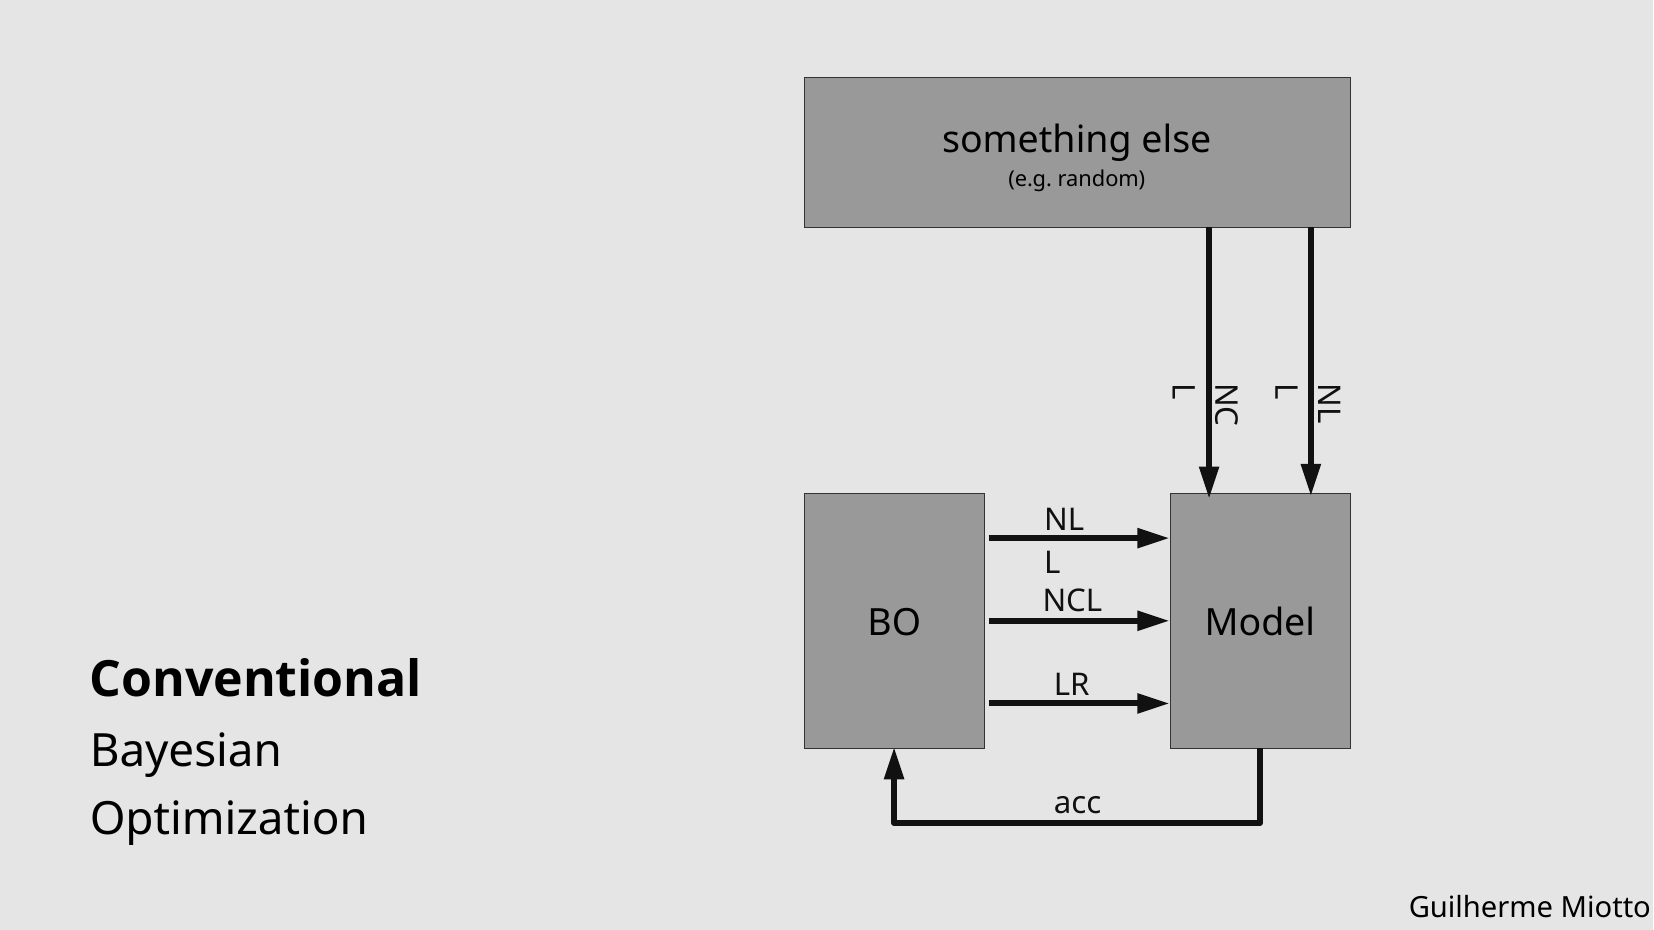

something else
(e.g. random)
NCL
NLL
NLL
NCL
BO
Model
Conventional
Bayesian
Optimization
LR
acc
Guilherme Miotto